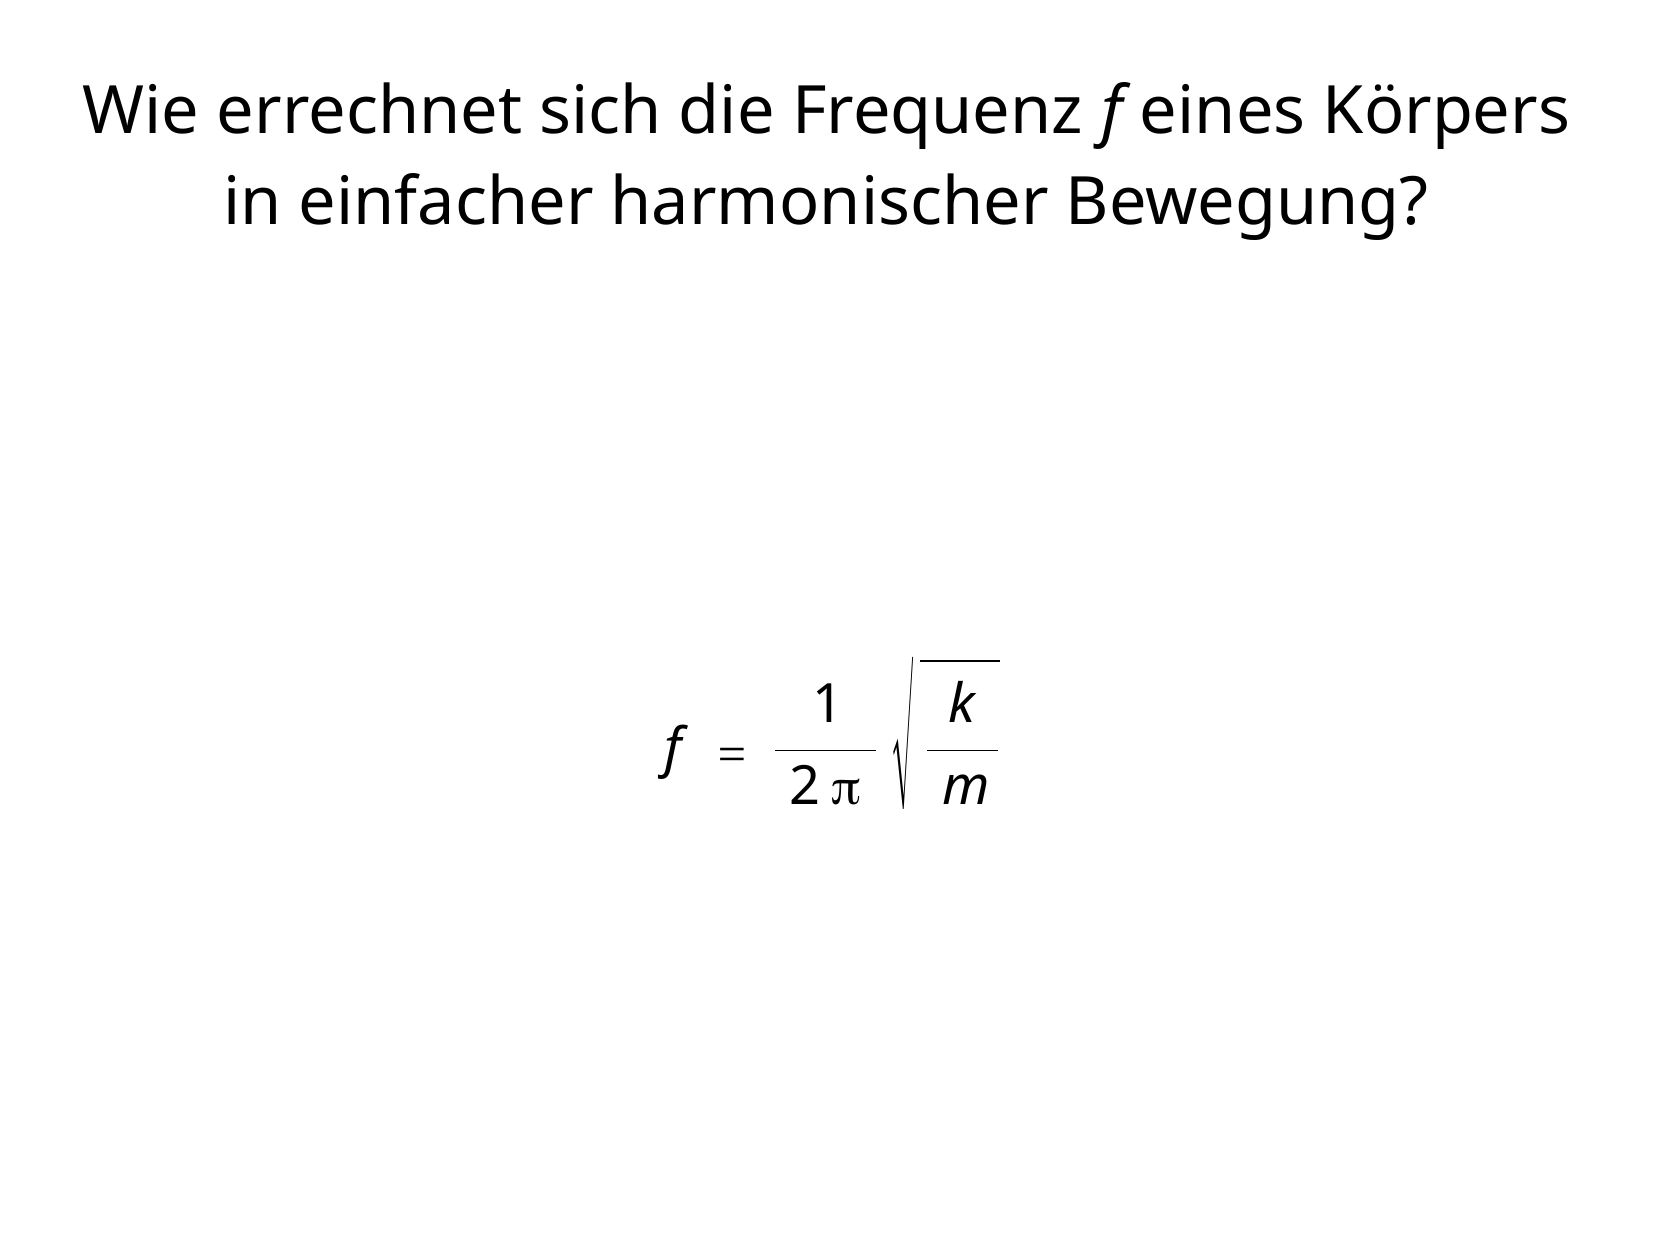

# Wie errechnet sich die Frequenz f eines Körpers in einfacher harmonischer Bewegung?